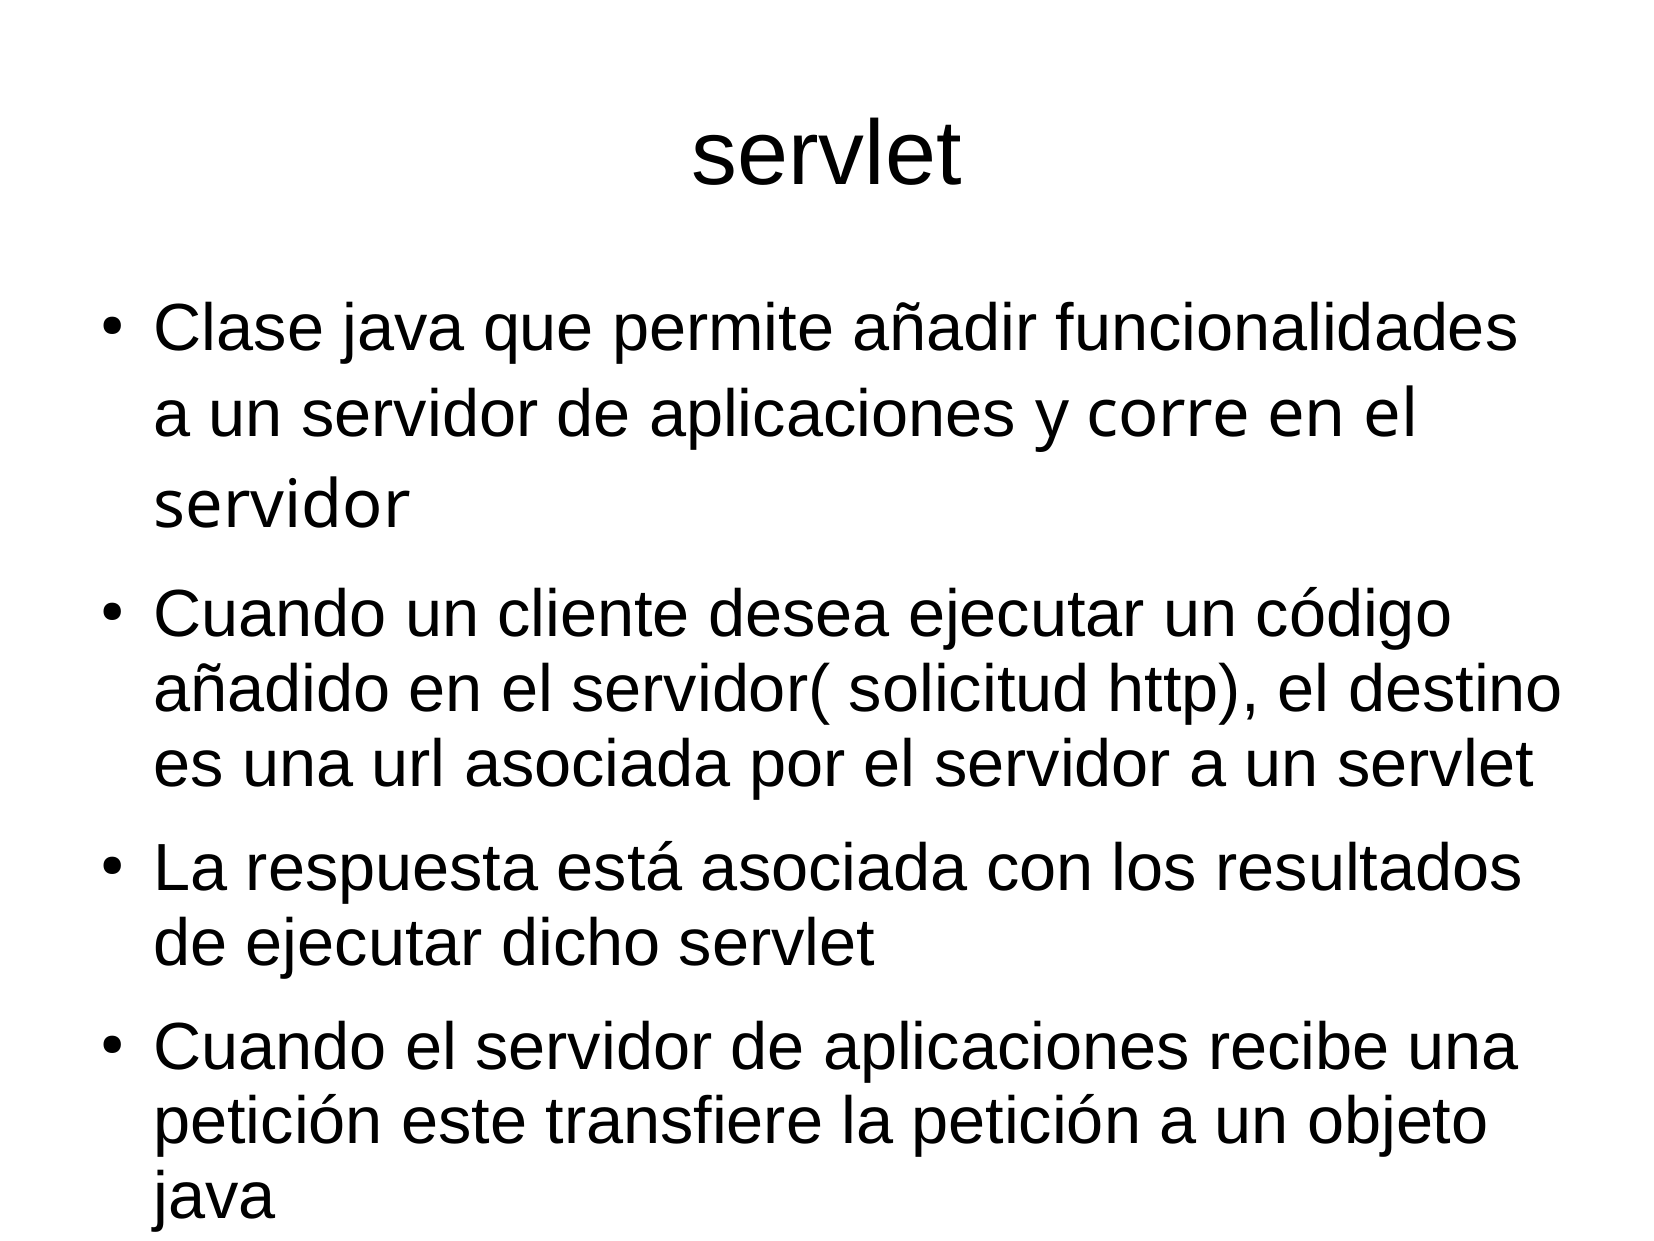

# servlet
Clase java que permite añadir funcionalidades a un servidor de aplicaciones y corre en el servidor
Cuando un cliente desea ejecutar un código añadido en el servidor( solicitud http), el destino es una url asociada por el servidor a un servlet
La respuesta está asociada con los resultados de ejecutar dicho servlet
Cuando el servidor de aplicaciones recibe una petición este transfiere la petición a un objeto java